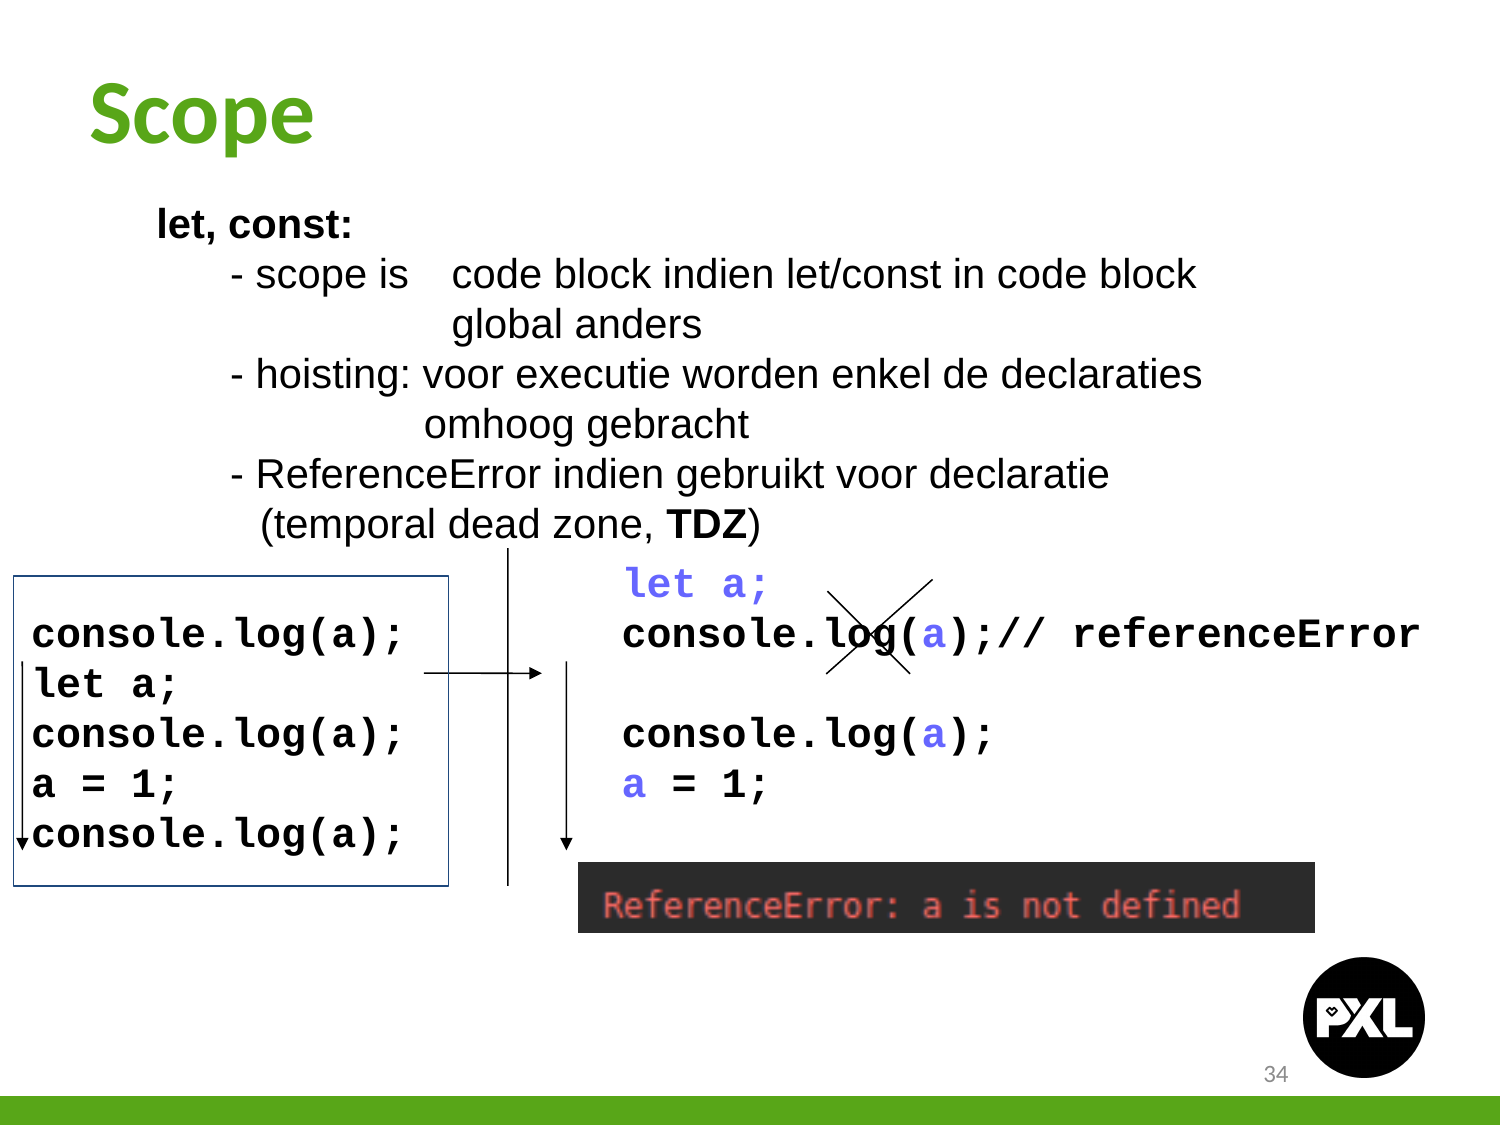

Scope
let, const:
	- scope is 	code block indien let/const in code block
				global anders
	- hoisting: voor executie worden enkel de declaraties 			 			 omhoog gebracht
	- ReferenceError indien gebruikt voor declaratie
 (temporal dead zone, TDZ)
								let a;
console.log(a);			console.log(a);// referenceError
let a;
console.log(a);			console.log(a);
a = 1;						a = 1;
console.log(a);